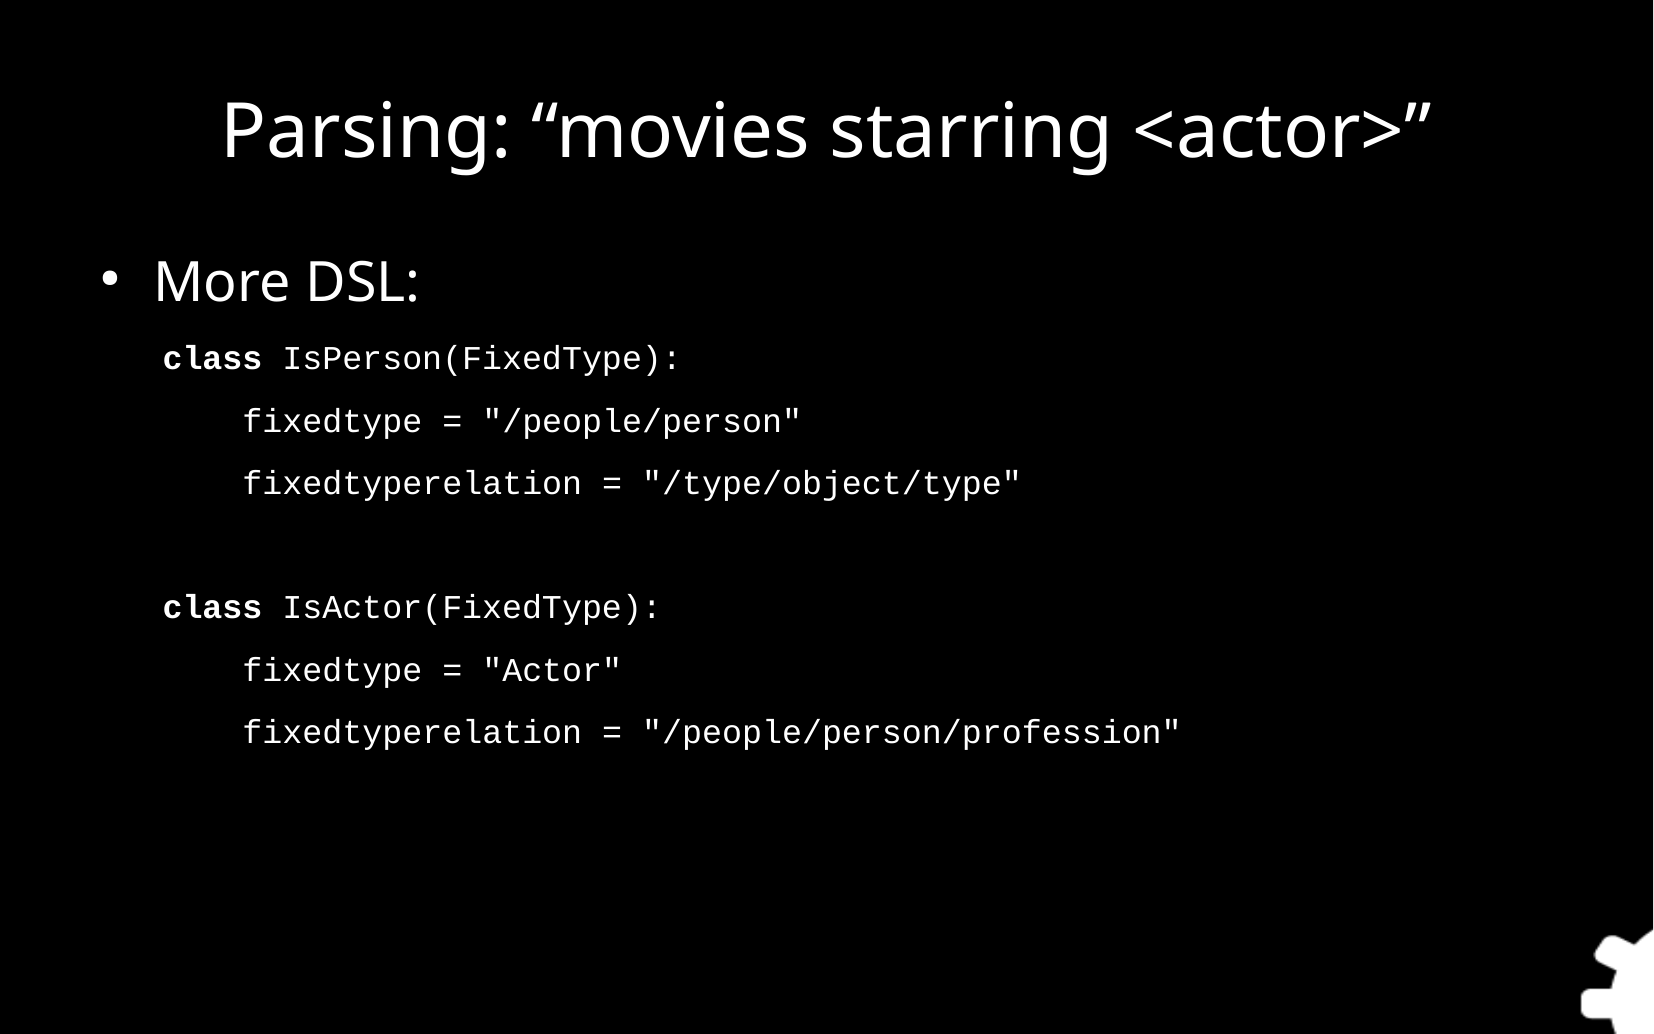

# Parsing: “movies starring <actor>”
More DSL:
 class IsPerson(FixedType):
 fixedtype = "/people/person"
 fixedtyperelation = "/type/object/type"
 class IsActor(FixedType):
 fixedtype = "Actor"
 fixedtyperelation = "/people/person/profession"